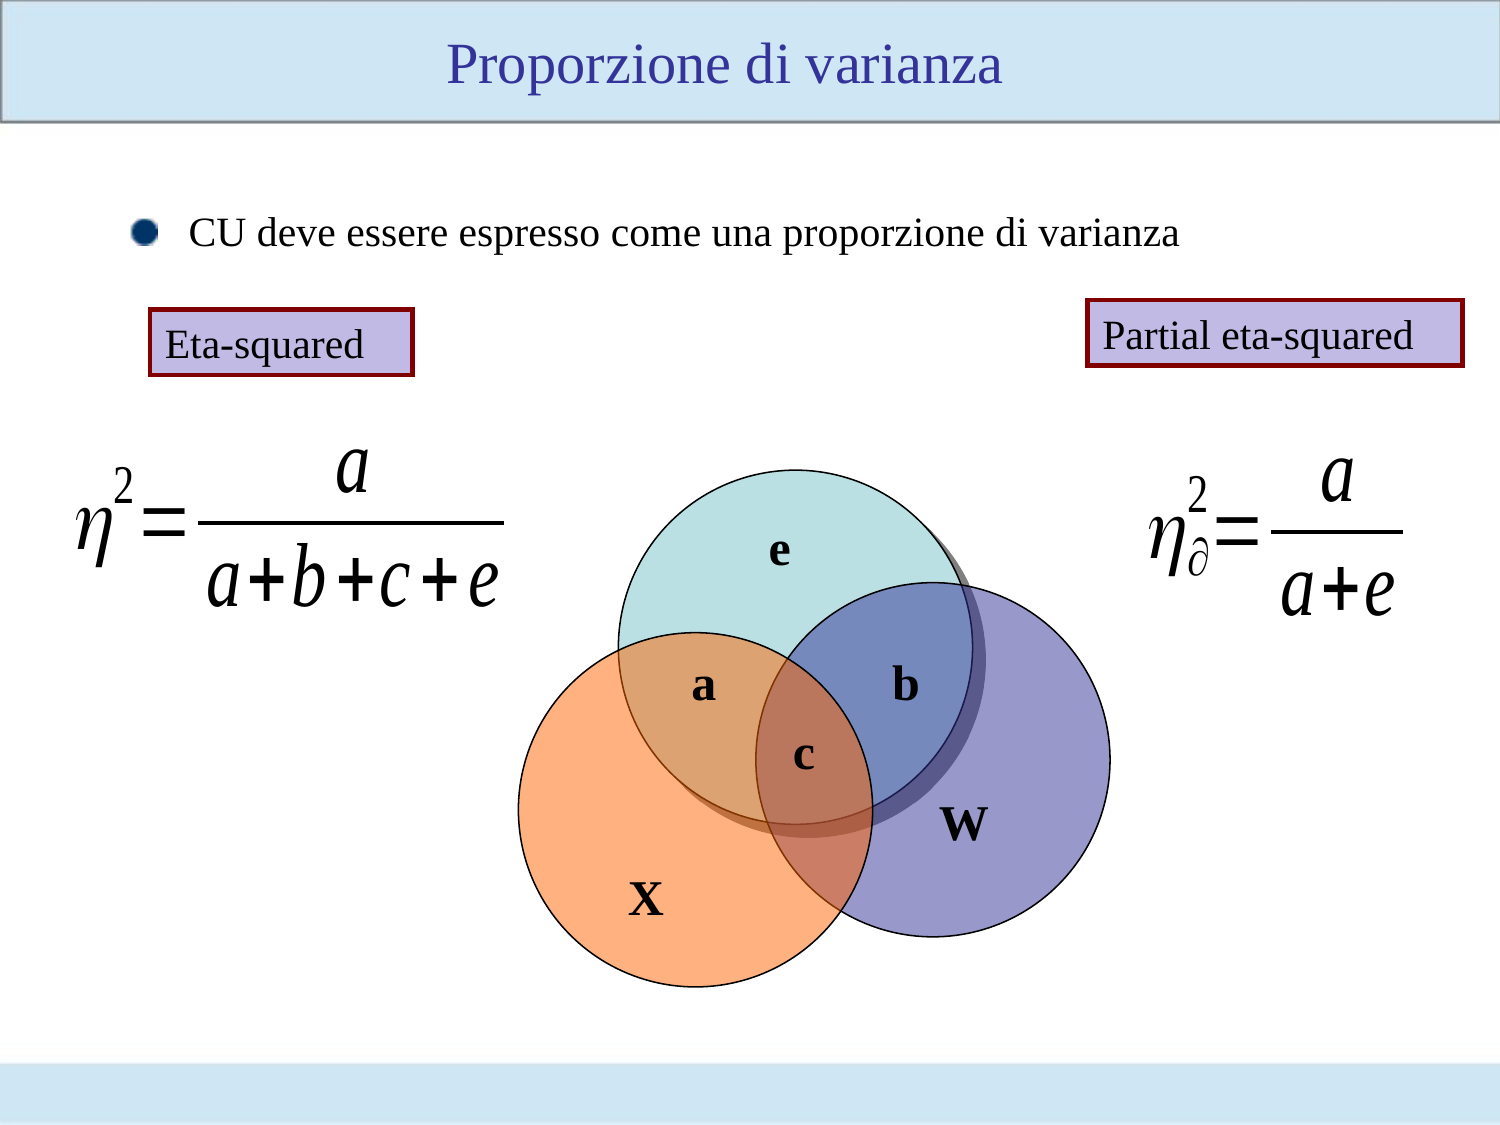

# Proporzione di varianza
CU deve essere espresso come una proporzione di varianza
Partial eta-squared
Eta-squared
e
a
b
c
W
X